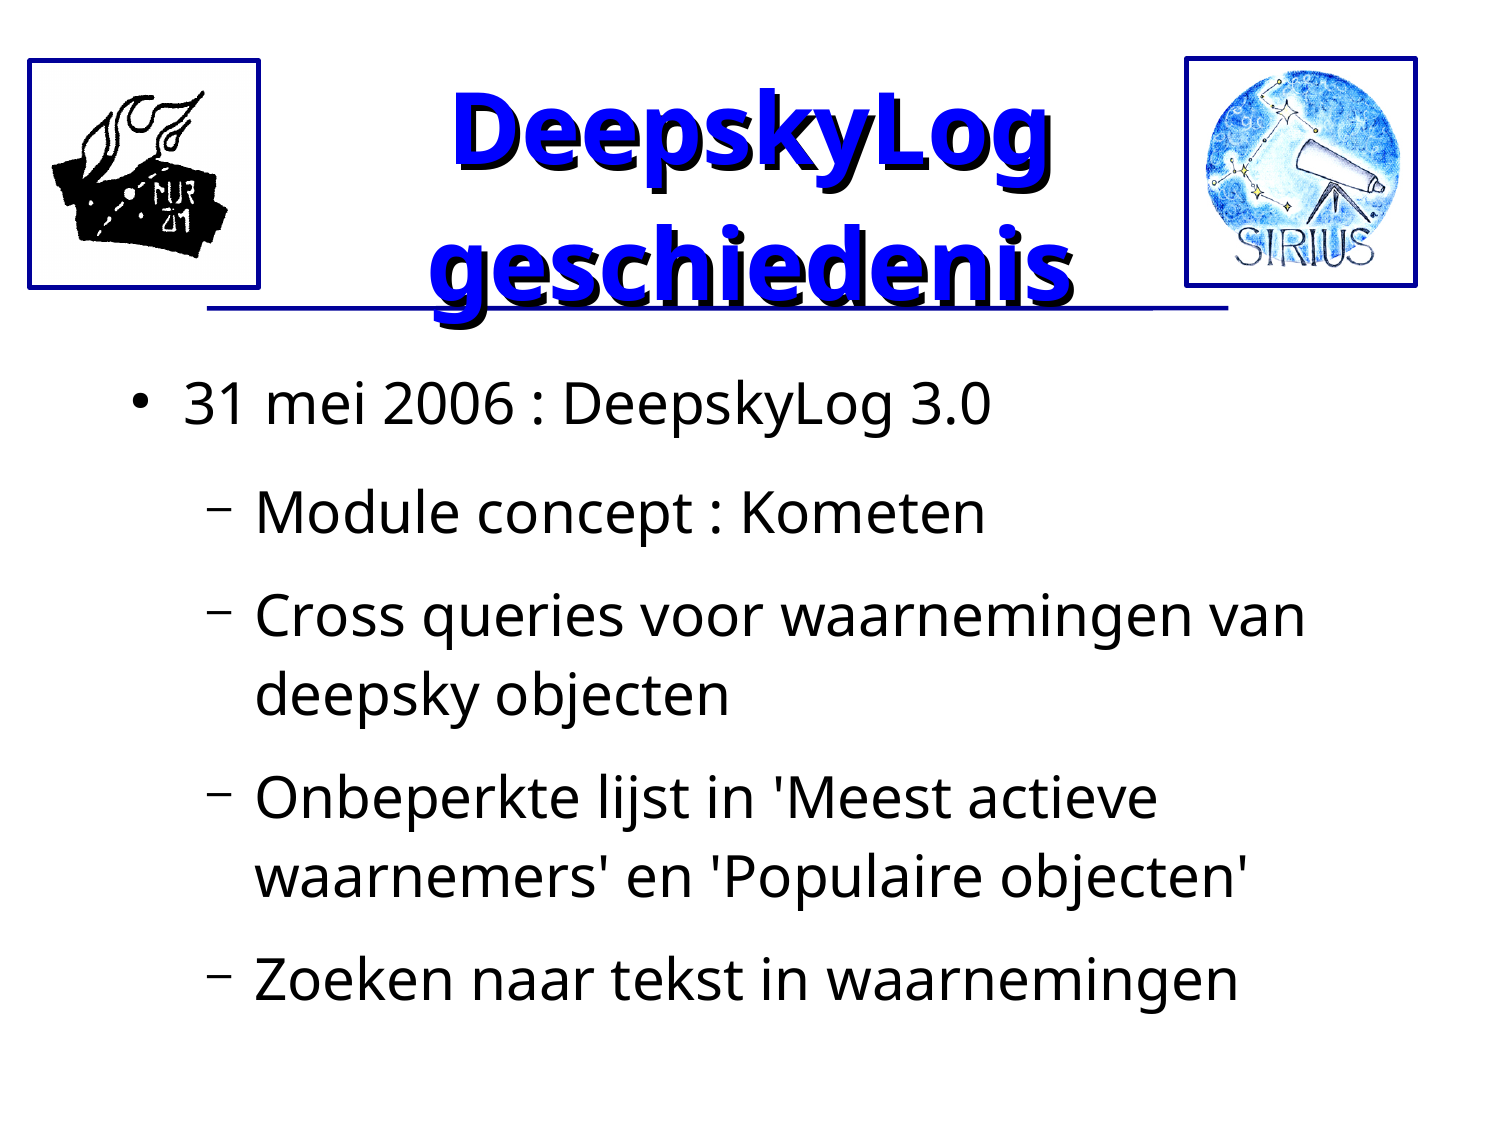

# DeepskyLog geschiedenis
31 mei 2006 : DeepskyLog 3.0
Module concept : Kometen
Cross queries voor waarnemingen van deepsky objecten
Onbeperkte lijst in 'Meest actieve waarnemers' en 'Populaire objecten'
Zoeken naar tekst in waarnemingen